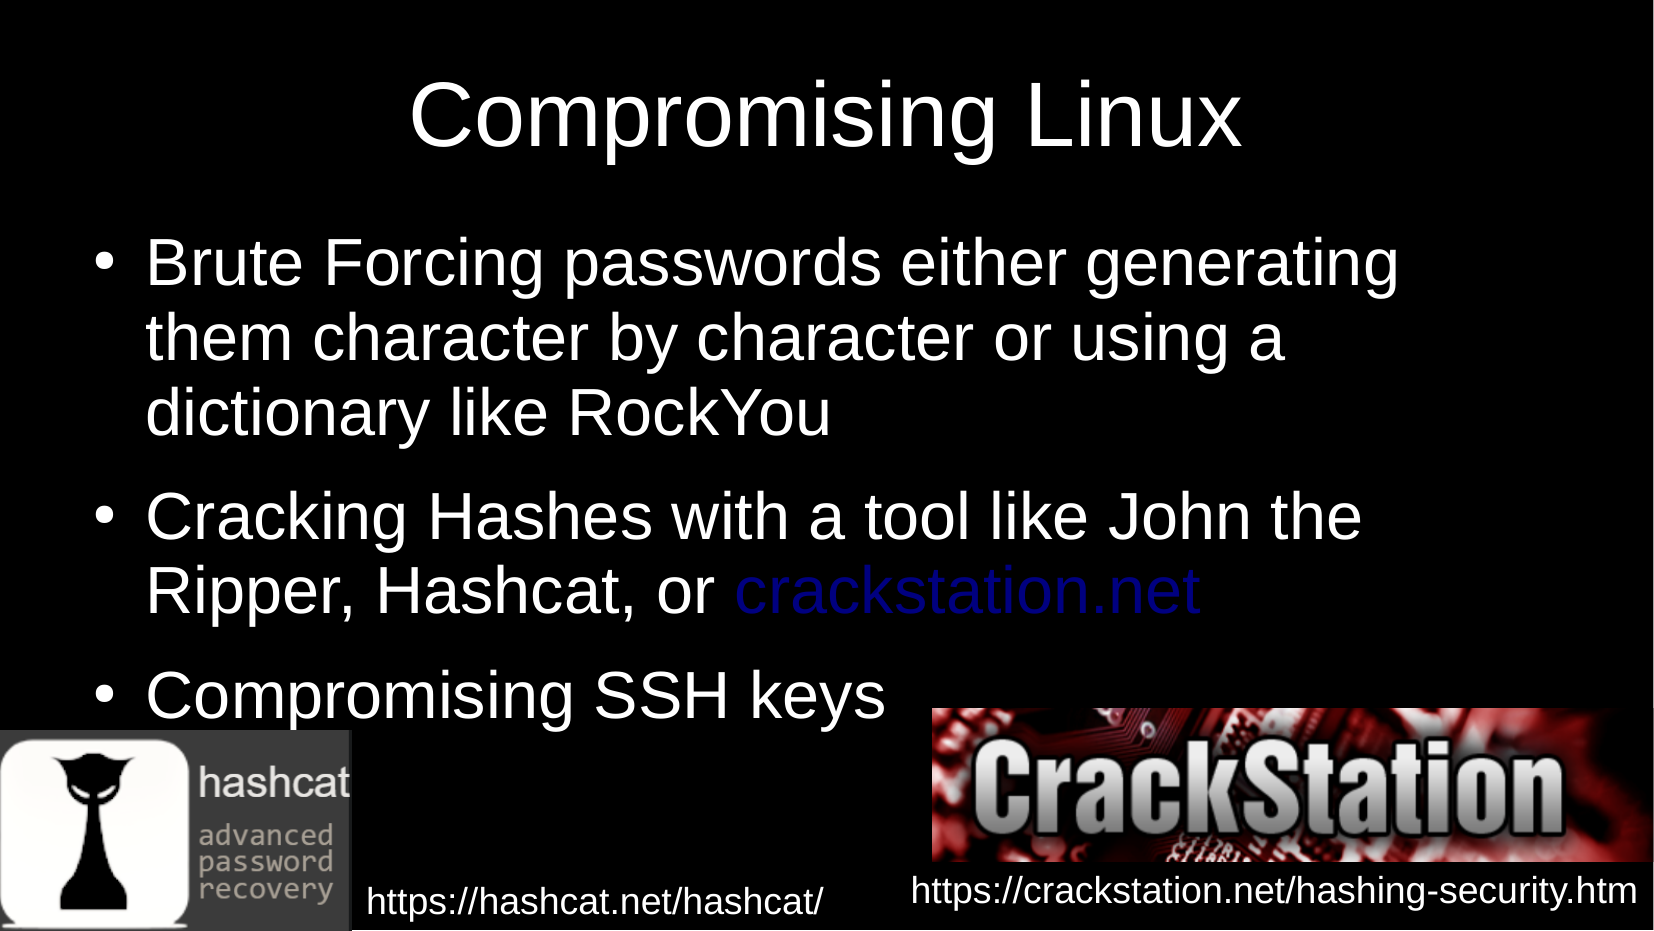

# Compromising Linux
Brute Forcing passwords either generating them character by character or using a dictionary like RockYou
Cracking Hashes with a tool like John the Ripper, Hashcat, or crackstation.net
Compromising SSH keys
https://crackstation.net/hashing-security.htm
https://hashcat.net/hashcat/